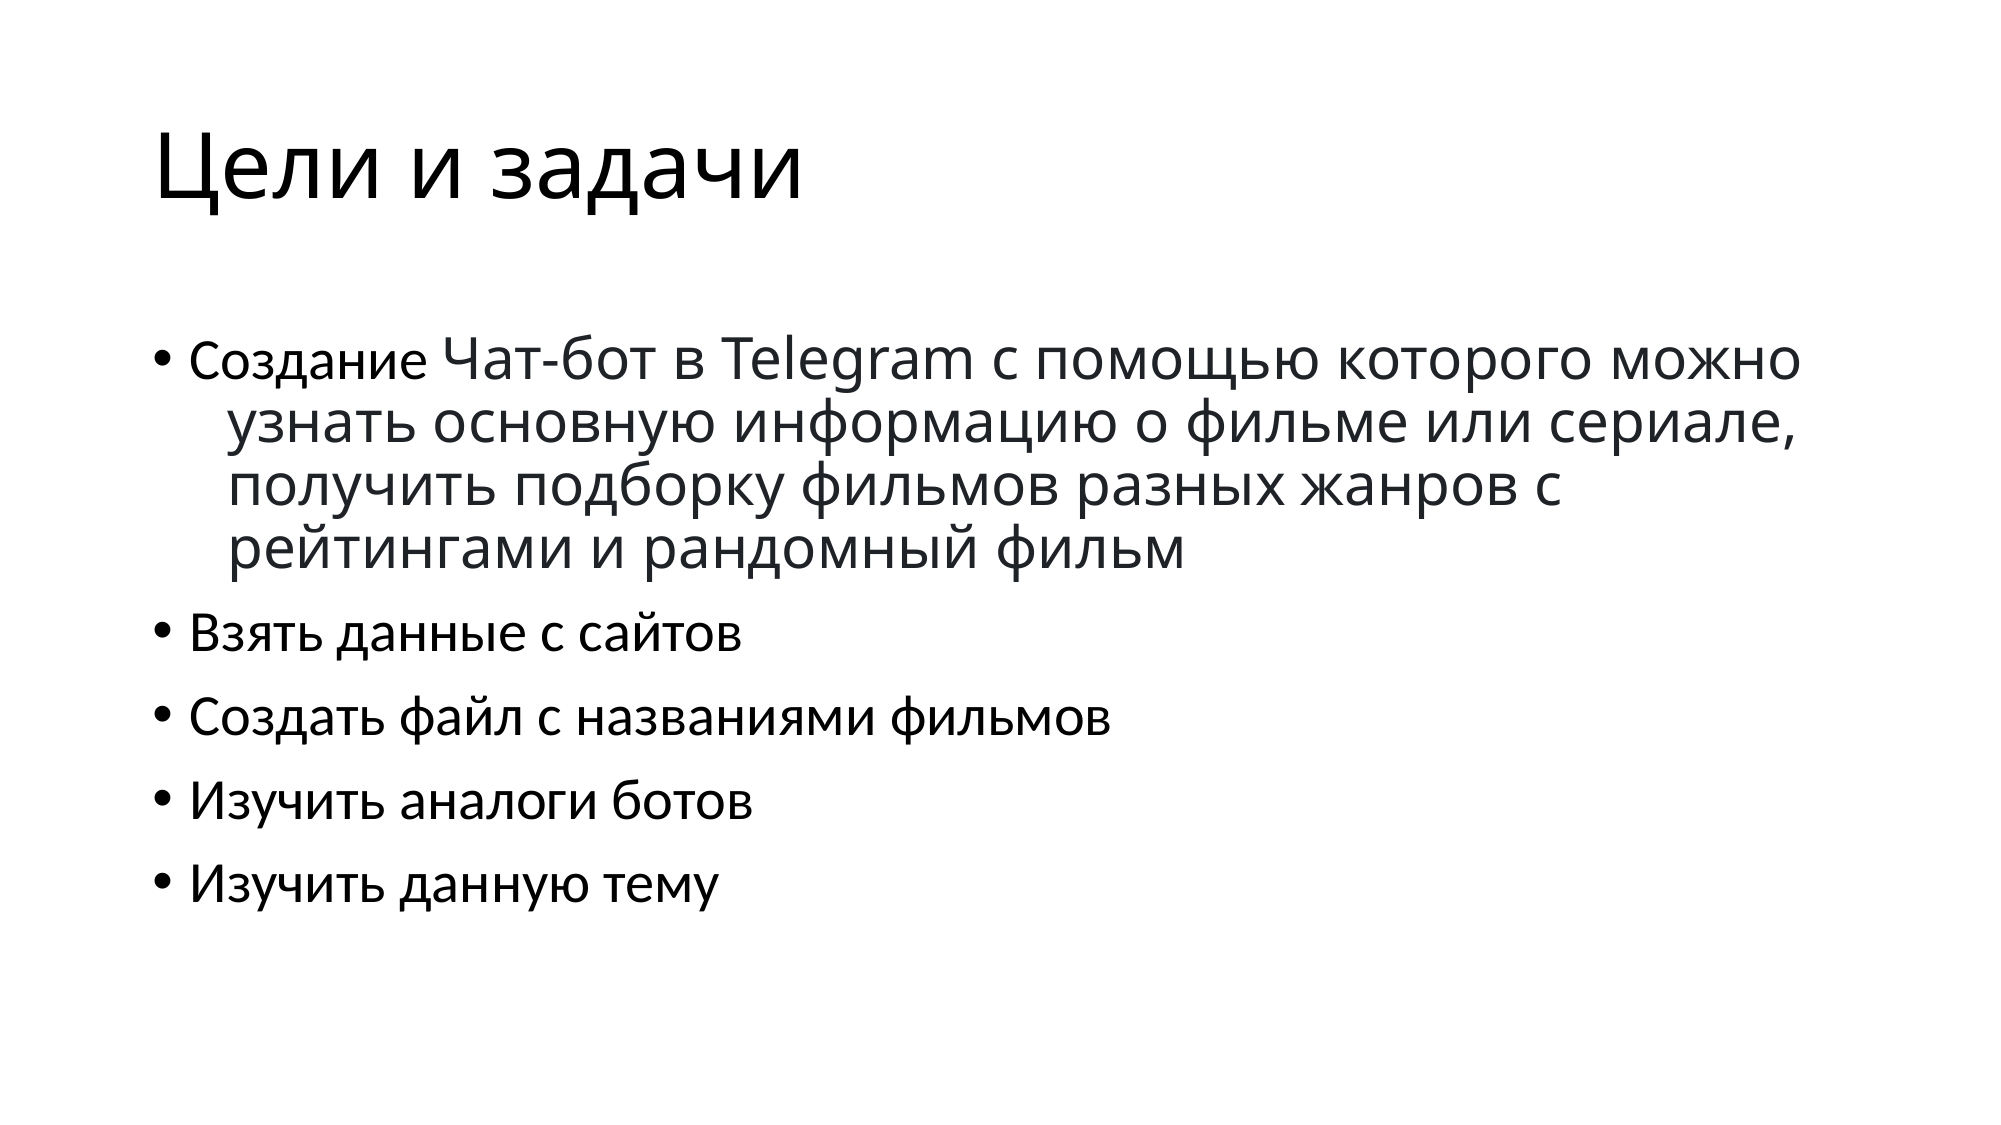

# Цели и задачи
Создание Чат-бот в Telegram с помощью которого можно узнать основную информацию о фильме или сериале, получить подборку фильмов разных жанров с рейтингами и рандомный фильм
Взять данные с сайтов
Создать файл с названиями фильмов
Изучить аналоги ботов
Изучить данную тему